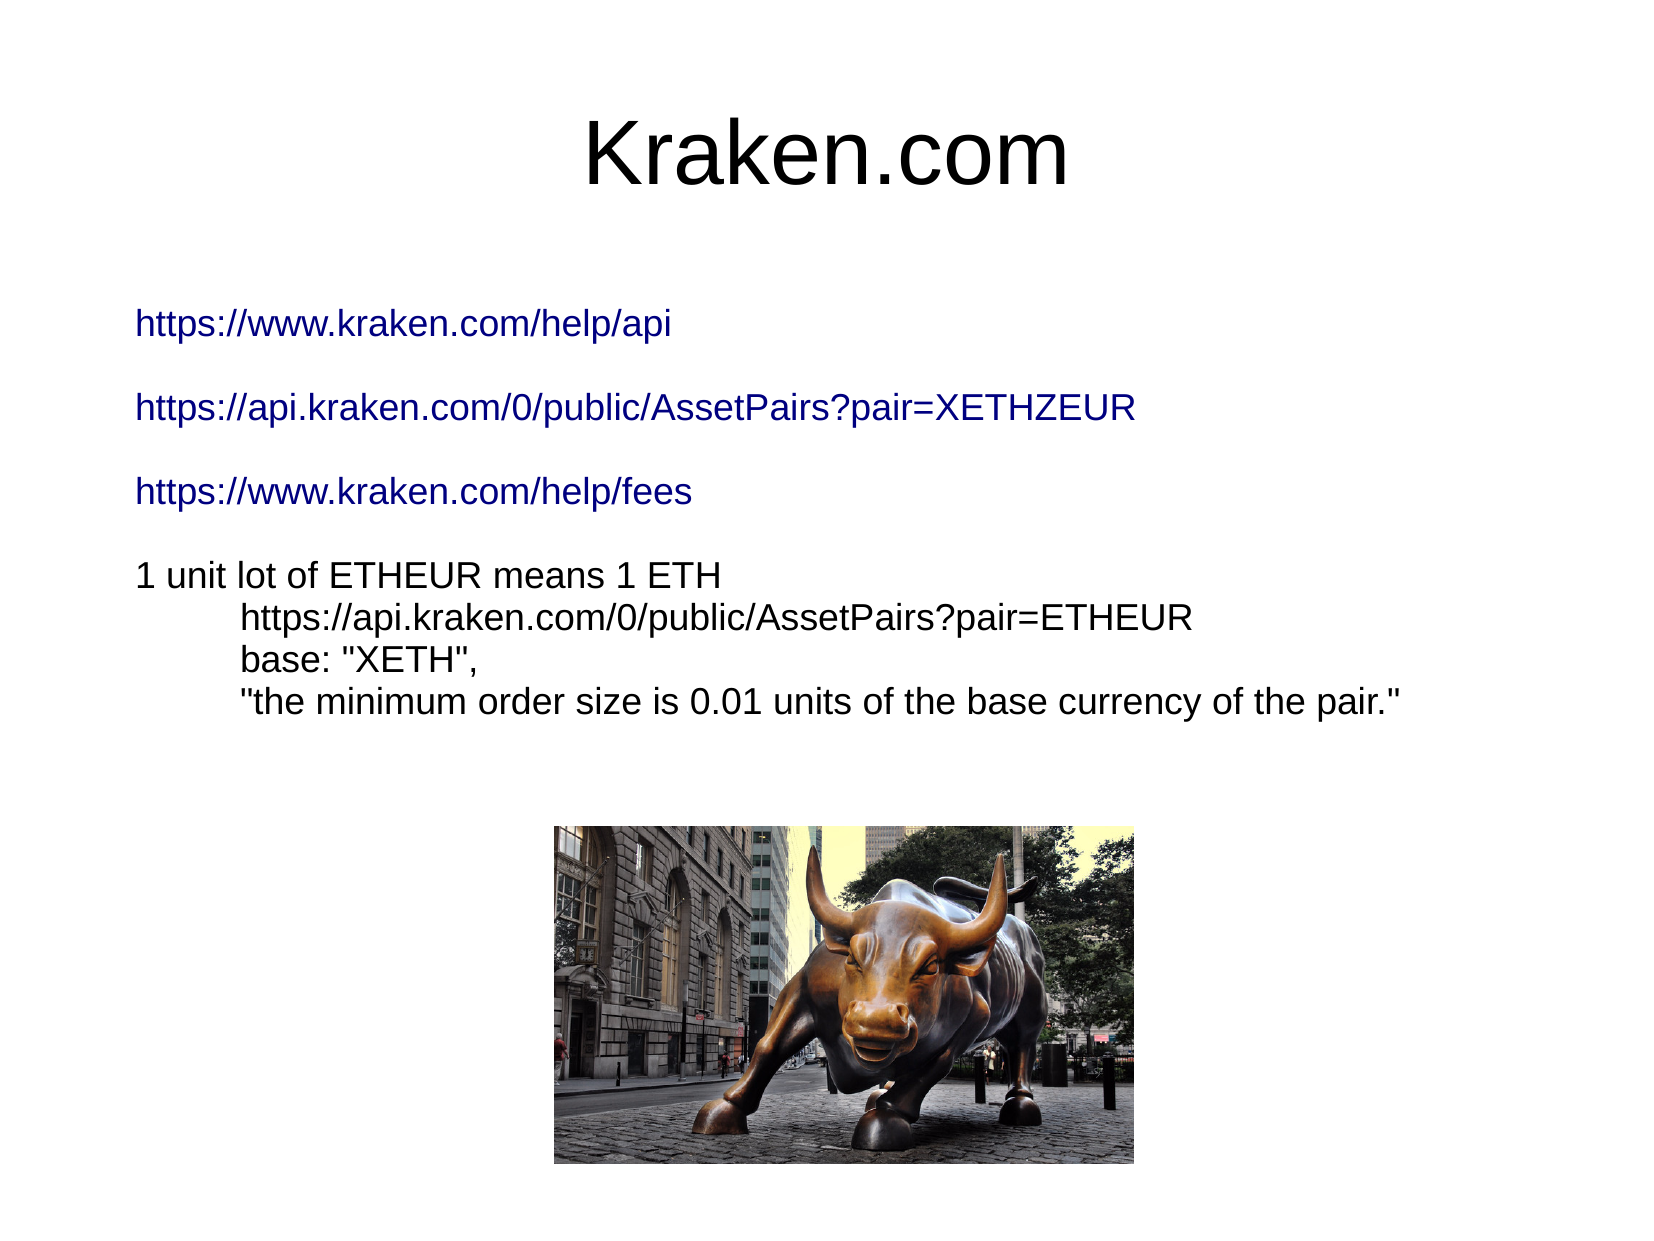

# Kraken.com
https://www.kraken.com/help/api
https://api.kraken.com/0/public/AssetPairs?pair=XETHZEUR
https://www.kraken.com/help/fees
1 unit lot of ETHEUR means 1 ETH
 https://api.kraken.com/0/public/AssetPairs?pair=ETHEUR
 base: "XETH",
 "the minimum order size is 0.01 units of the base currency of the pair."